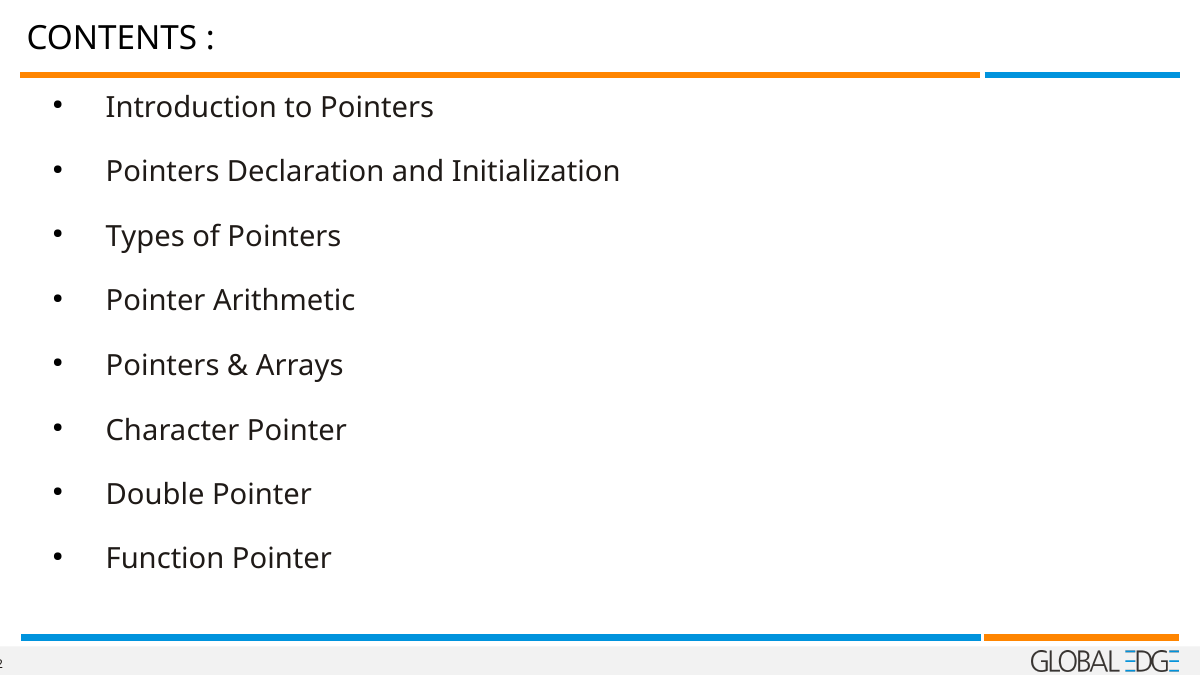

# CONTENTS :
Introduction to Pointers
Pointers Declaration and Initialization
Types of Pointers
Pointer Arithmetic
Pointers & Arrays
Character Pointer
Double Pointer
Function Pointer